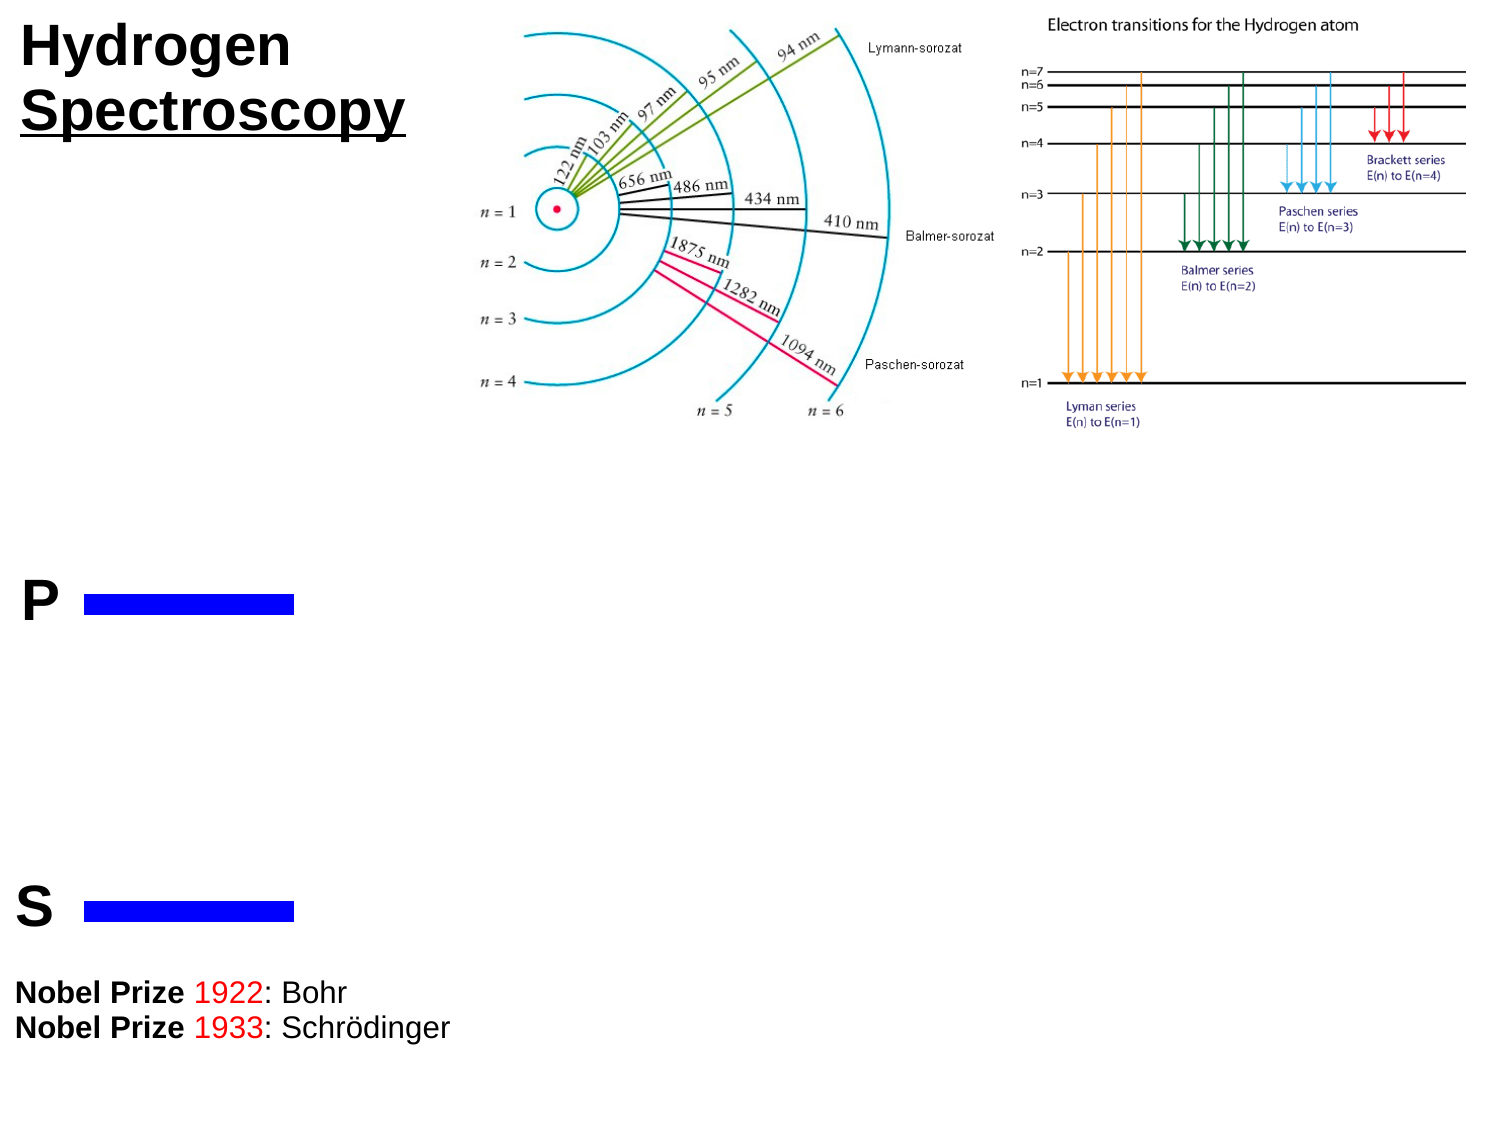

Hydrogen Spectroscopy
P
S
Nobel Prize 1922: Bohr
Nobel Prize 1933: Schrödinger